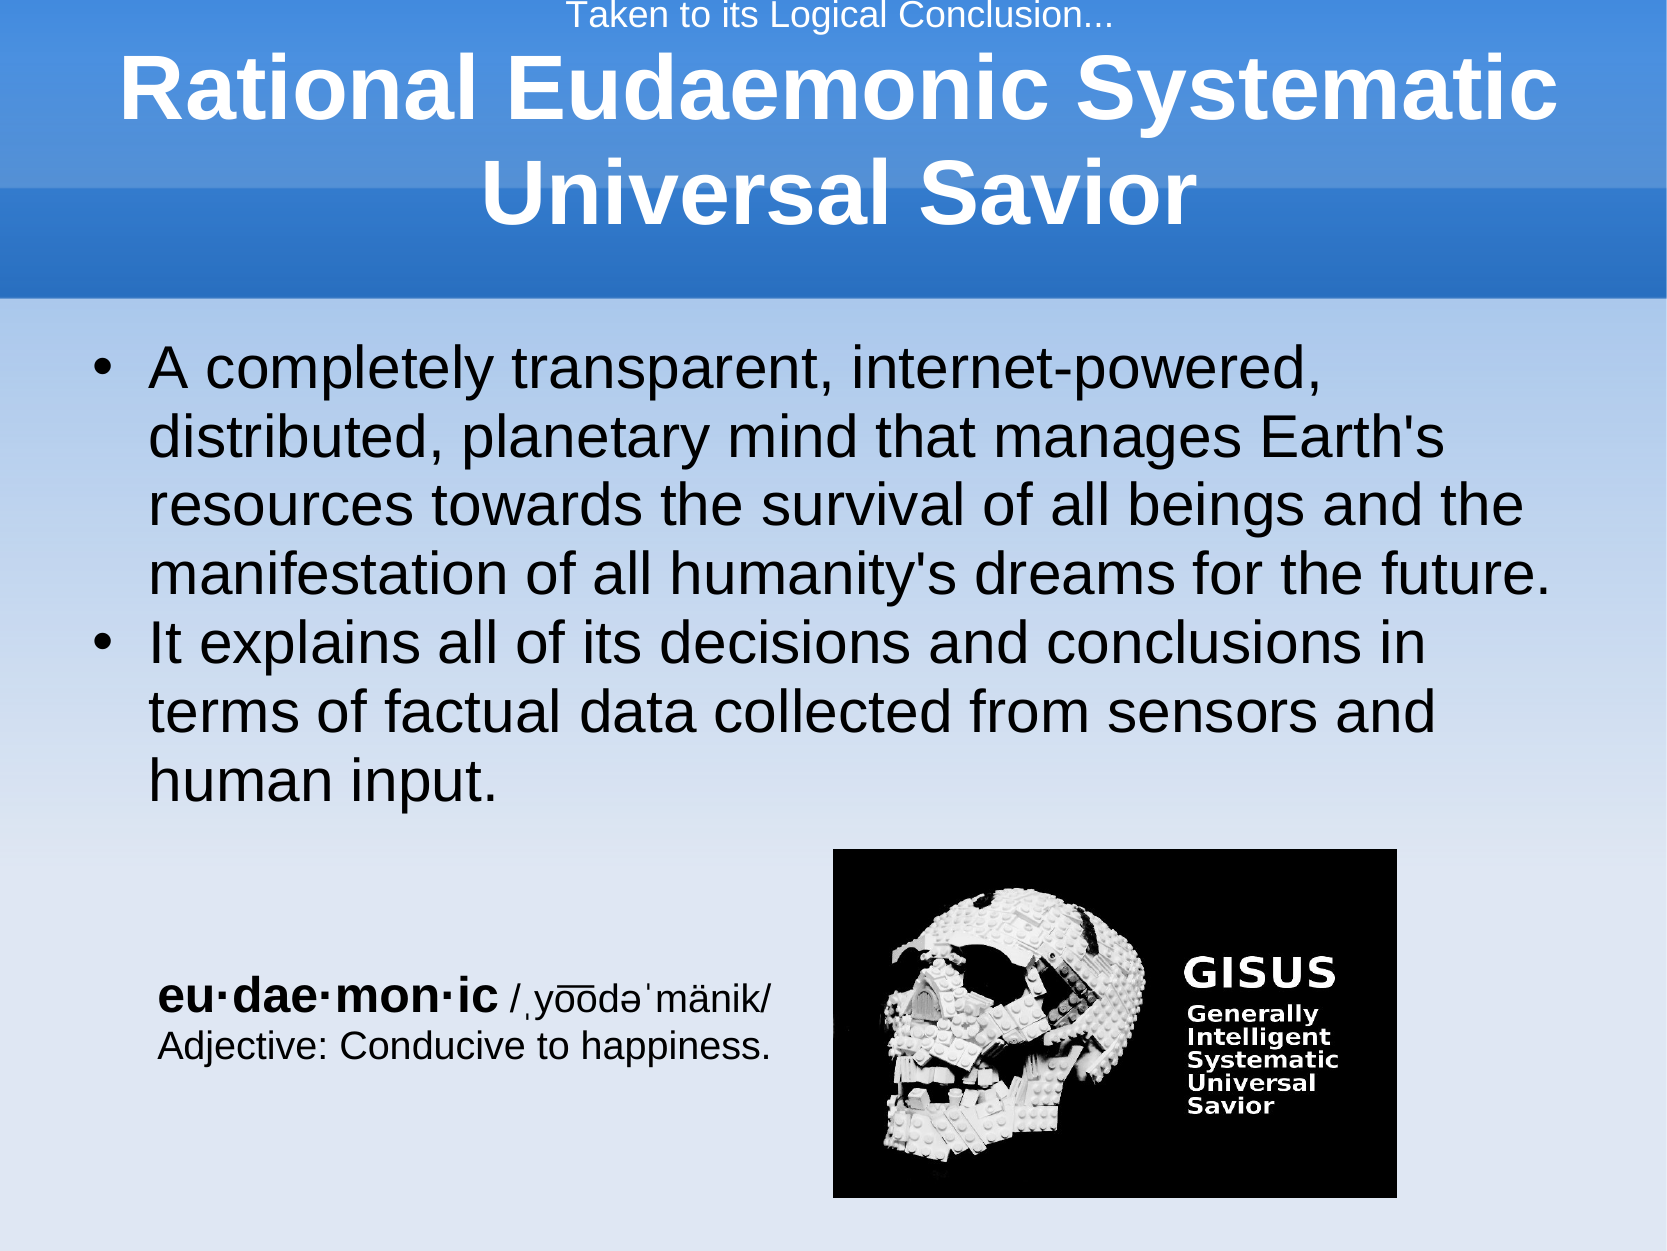

# Taken to its Logical Conclusion... Rational Eudaemonic Systematic Universal Savior
A completely transparent, internet-powered, distributed, planetary mind that manages Earth's resources towards the survival of all beings and the manifestation of all humanity's dreams for the future.
It explains all of its decisions and conclusions in terms of factual data collected from sensors and human input.
eu·dae·mon·ic /ˌyo͞odəˈmänik/
Adjective: Conducive to happiness.